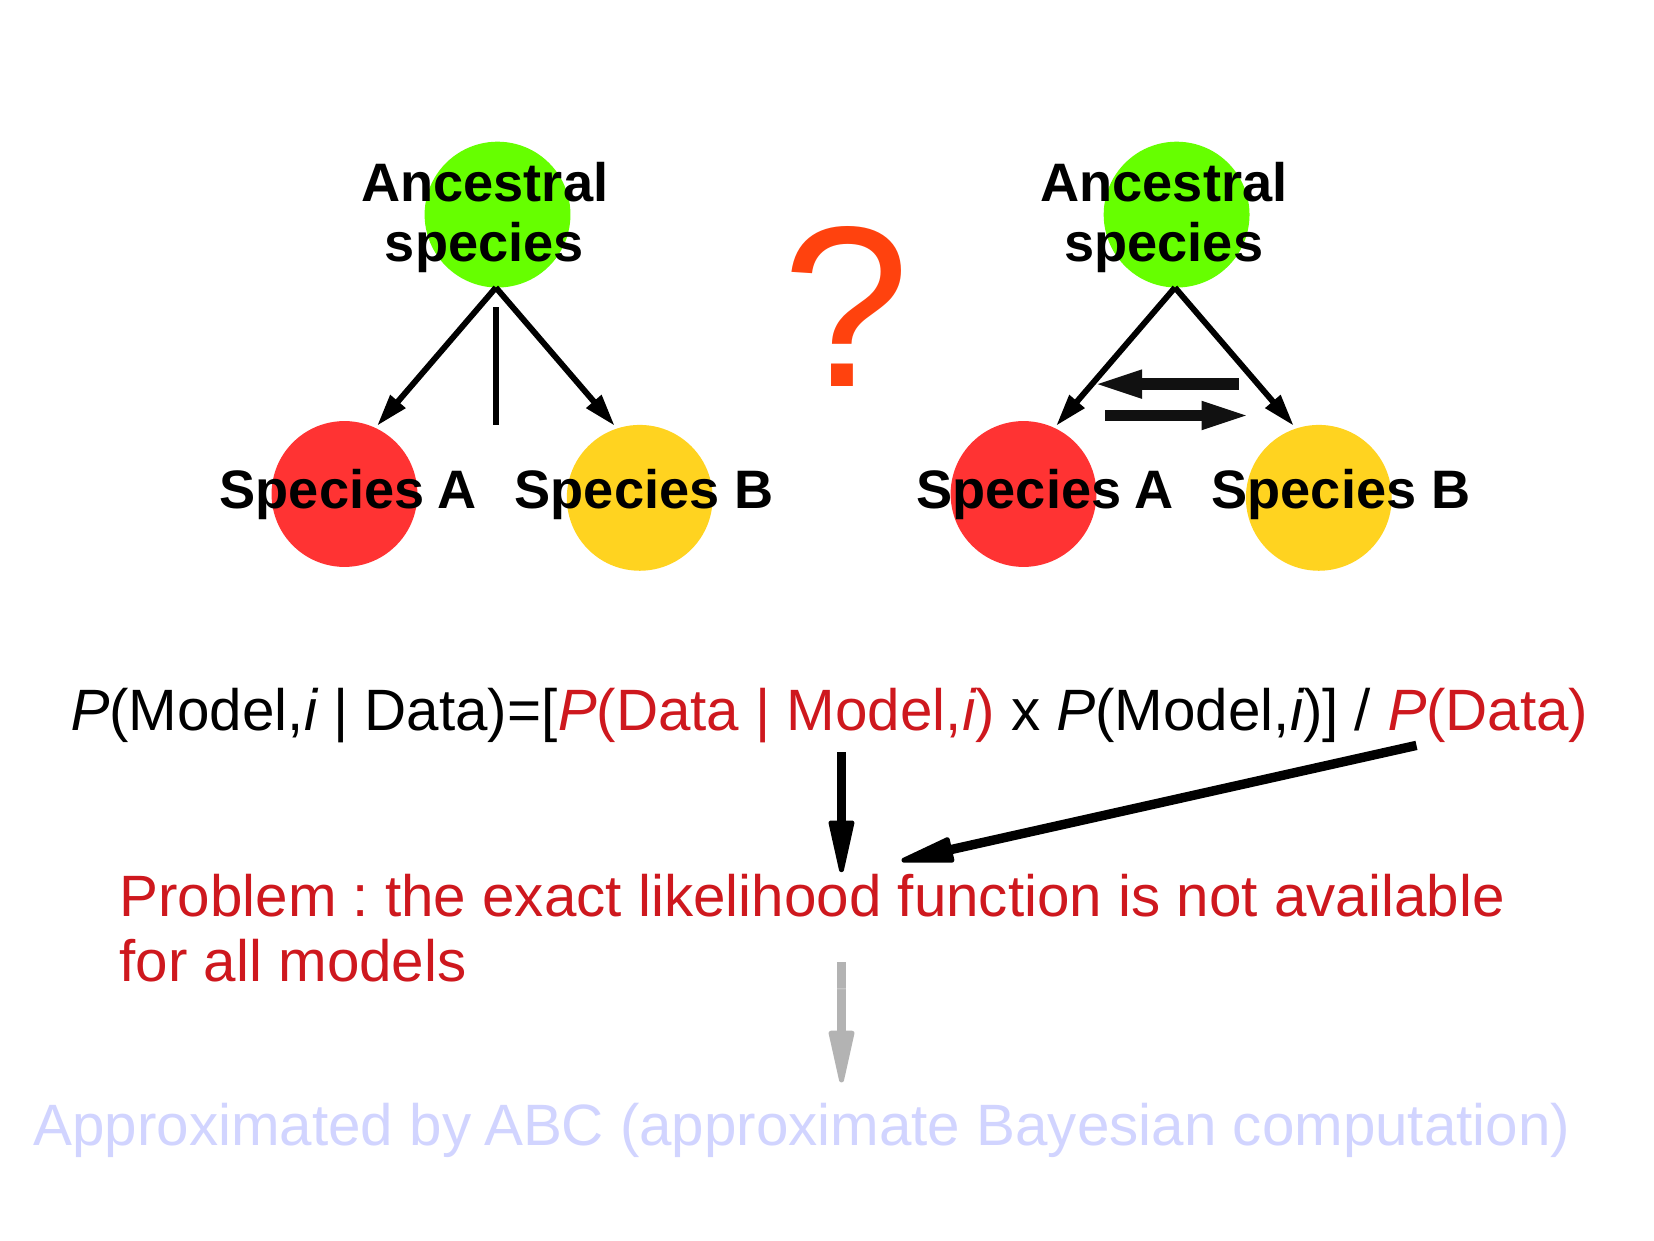

Ancestral
species
Ancestral
species
?
Species A
Species B
Species A
Species B
P(Model,i | Data)=[P(Data | Model,i) x P(Model,i)] / P(Data)
Problem : the exact likelihood function is not available for all models
Approximated by ABC (approximate Bayesian computation)